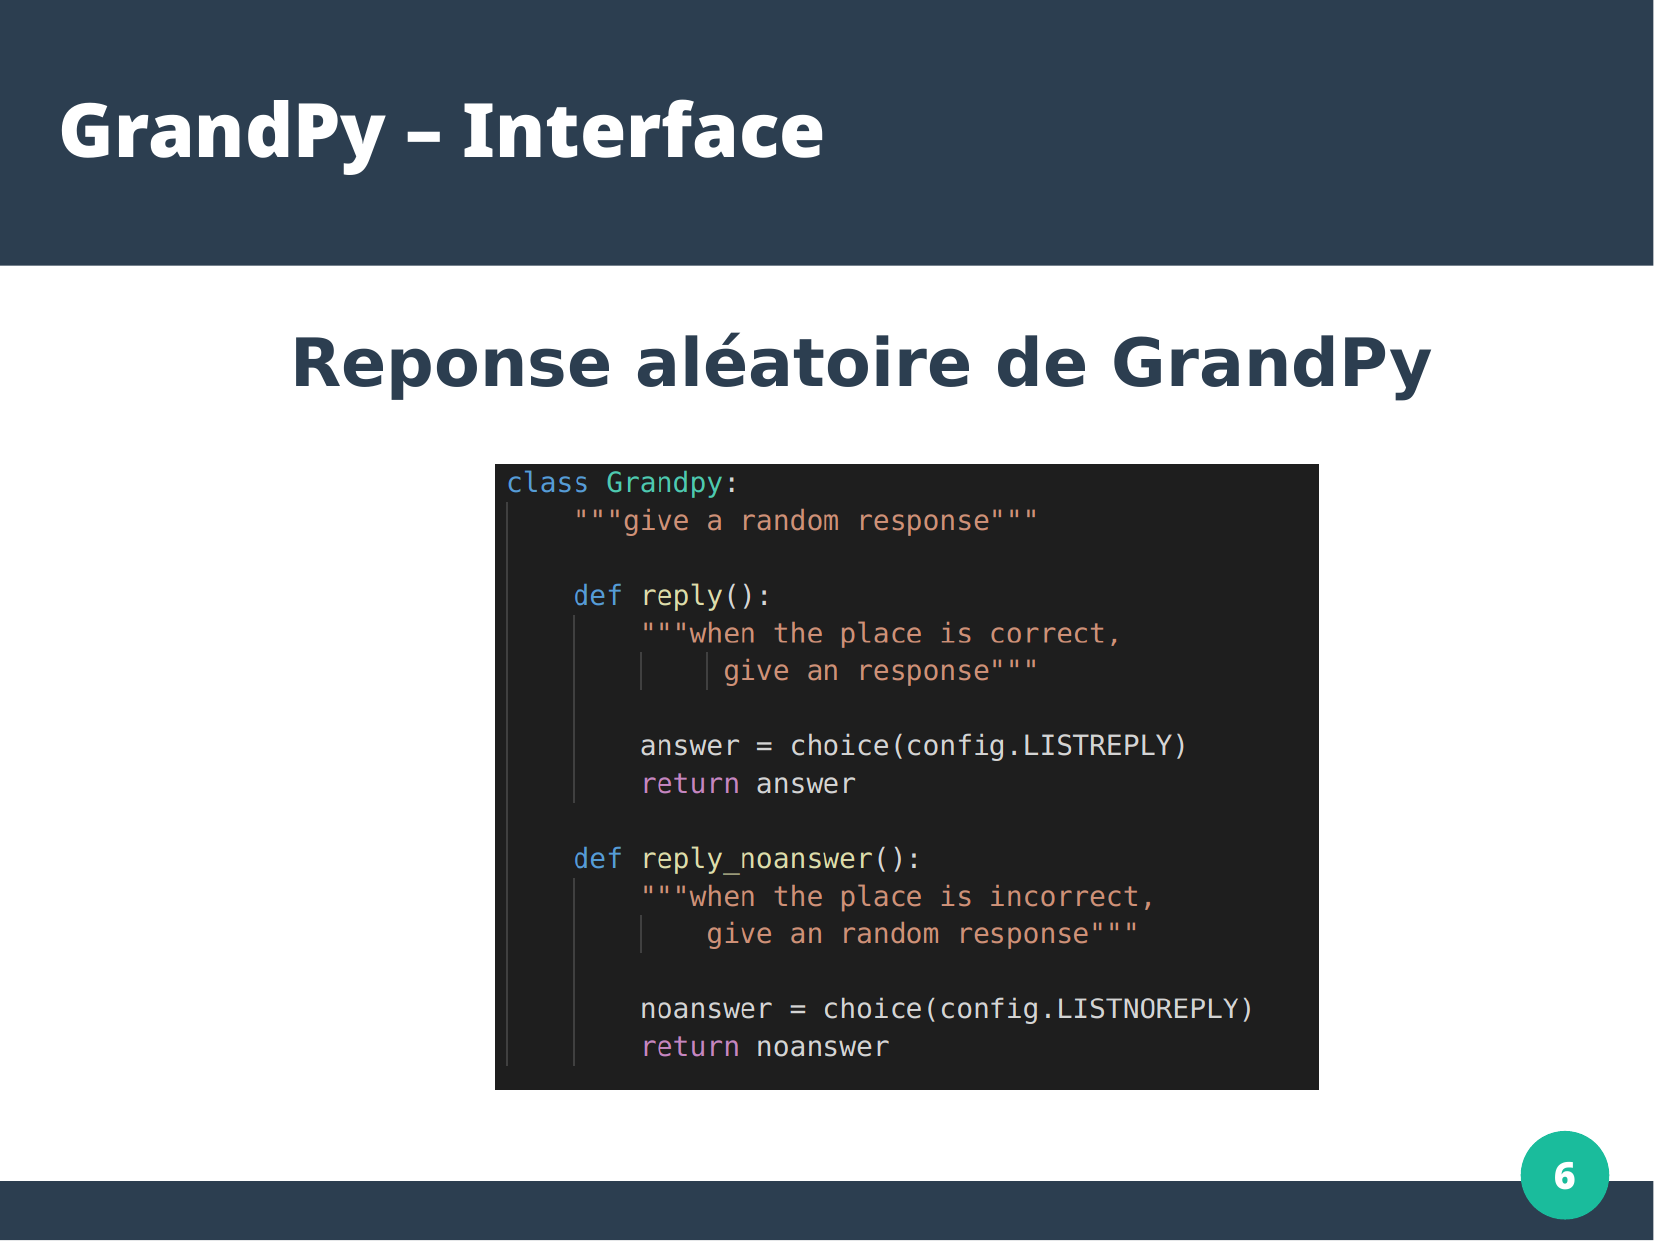

# GrandPy – Interface
Reponse aléatoire de GrandPy
6